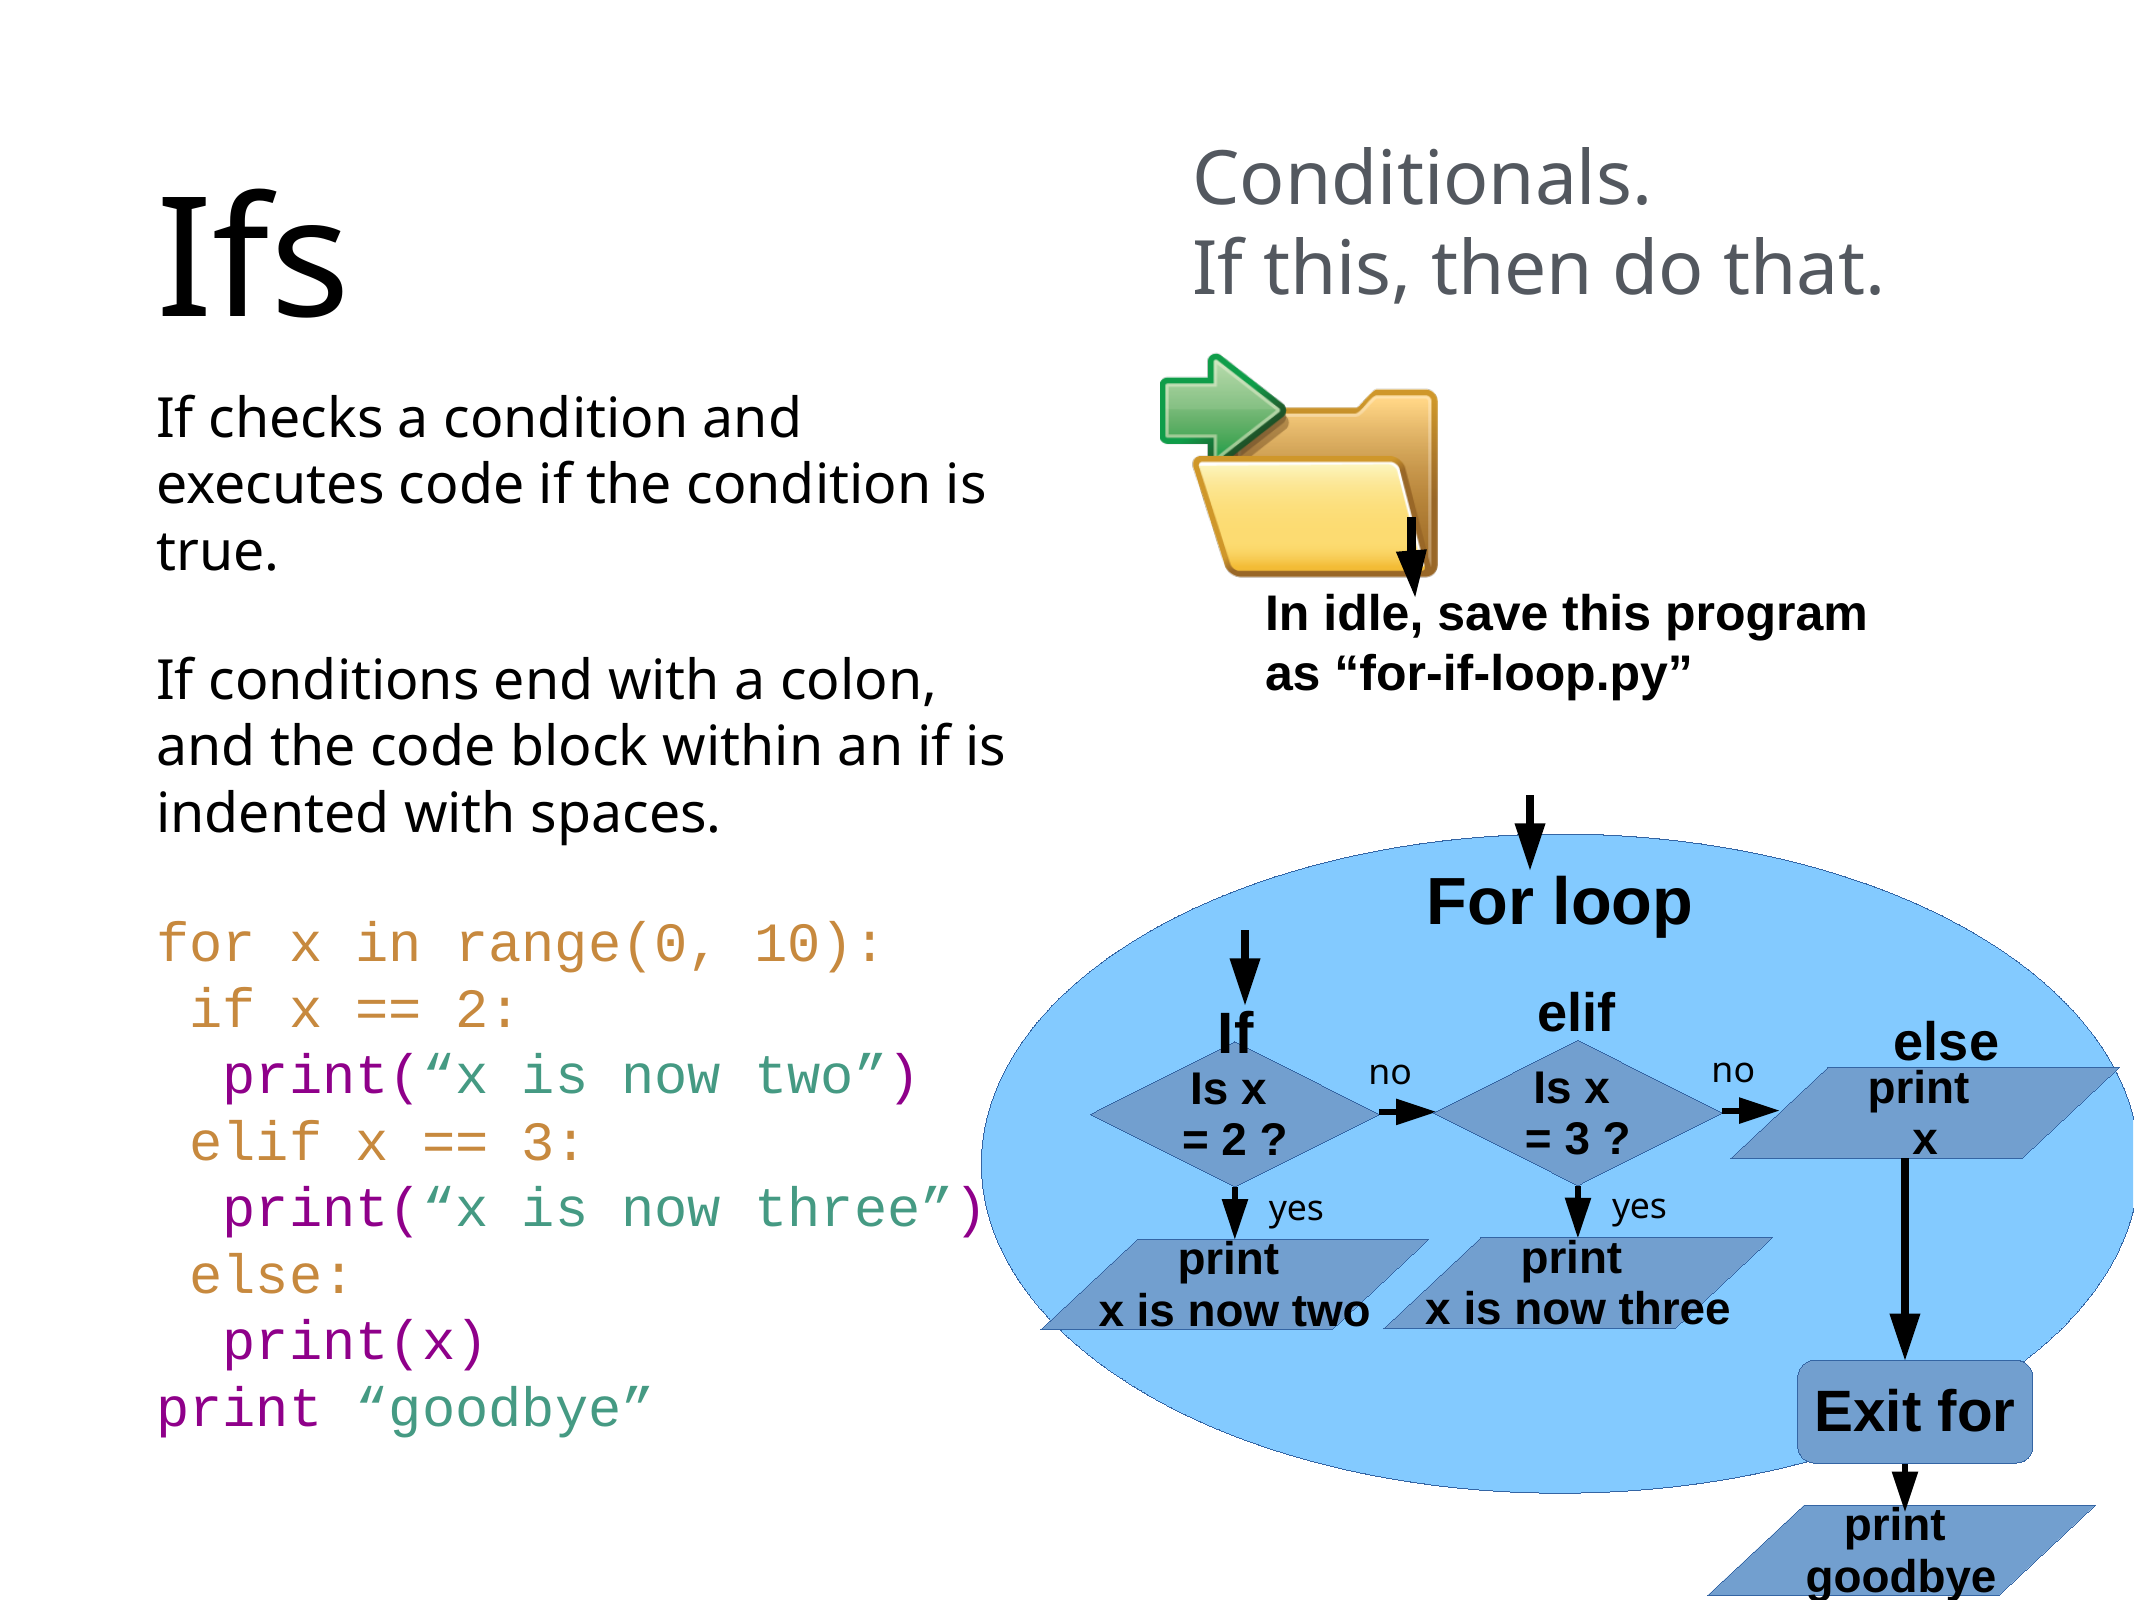

# Ifs
Conditionals.
If this, then do that.
In idle, save this program
as “for-if-loop.py”
If checks a condition and executes code if the condition is true.
If conditions end with a colon, and the code block within an if is indented with spaces.
for x in range(0, 10):
 if x == 2:
 print(“x is now two”)
 elif x == 3:
 print(“x is now three”)
 else:
 print(x)
print “goodbye”
For loop
elif
If
else
Is x
= 3 ?
Is x
= 2 ?
no
no
print
x
yes
yes
print
x is now three
print
x is now two
Exit for
print
goodbye